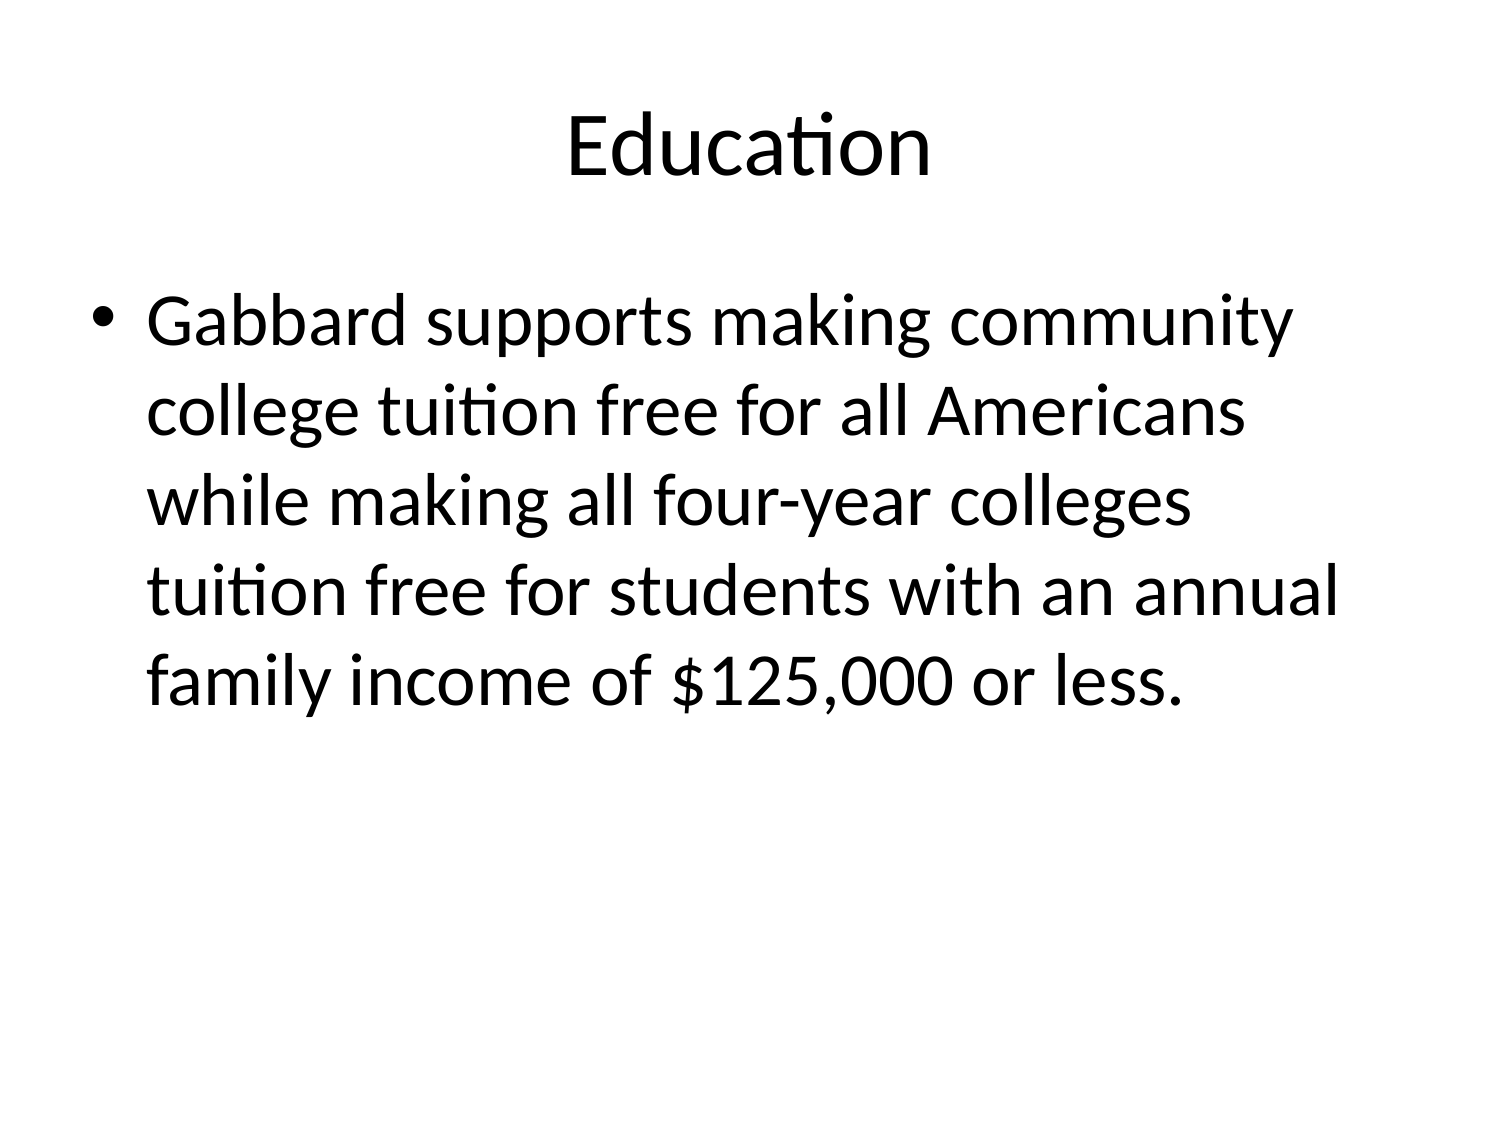

# Education
Gabbard supports making community college tuition free for all Americans while making all four-year colleges tuition free for students with an annual family income of $125,000 or less.